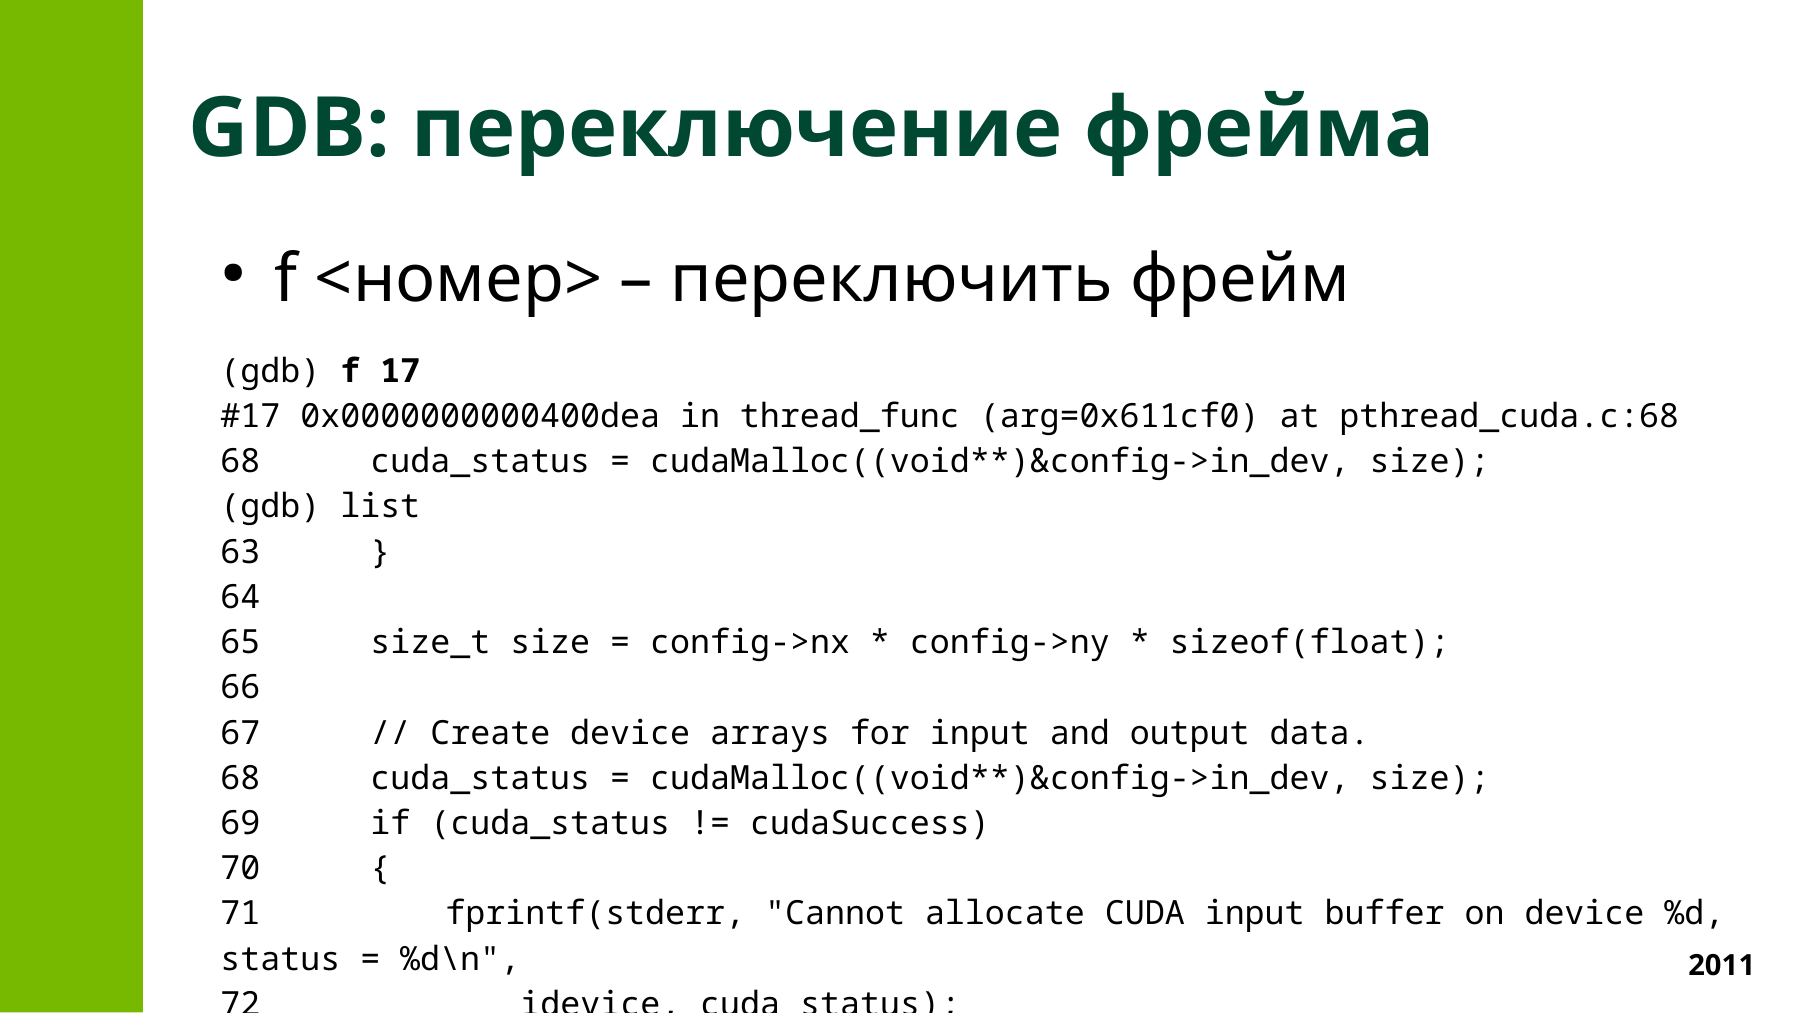

# GDB: переключение фрейма
f <номер> – переключить фрейм
(gdb) f 17
#17 0x0000000000400dea in thread_func (arg=0x611cf0) at pthread_cuda.c:68
68		cuda_status = cudaMalloc((void**)&config->in_dev, size);
(gdb) list
63		}
64
65		size_t size = config->nx * config->ny * sizeof(float);
66
67		// Create device arrays for input and output data.
68		cuda_status = cudaMalloc((void**)&config->in_dev, size);
69		if (cuda_status != cudaSuccess)
70		{
71			fprintf(stderr, "Cannot allocate CUDA input buffer on device %d, status = %d\n",
72				idevice, cuda_status);
(gdb)